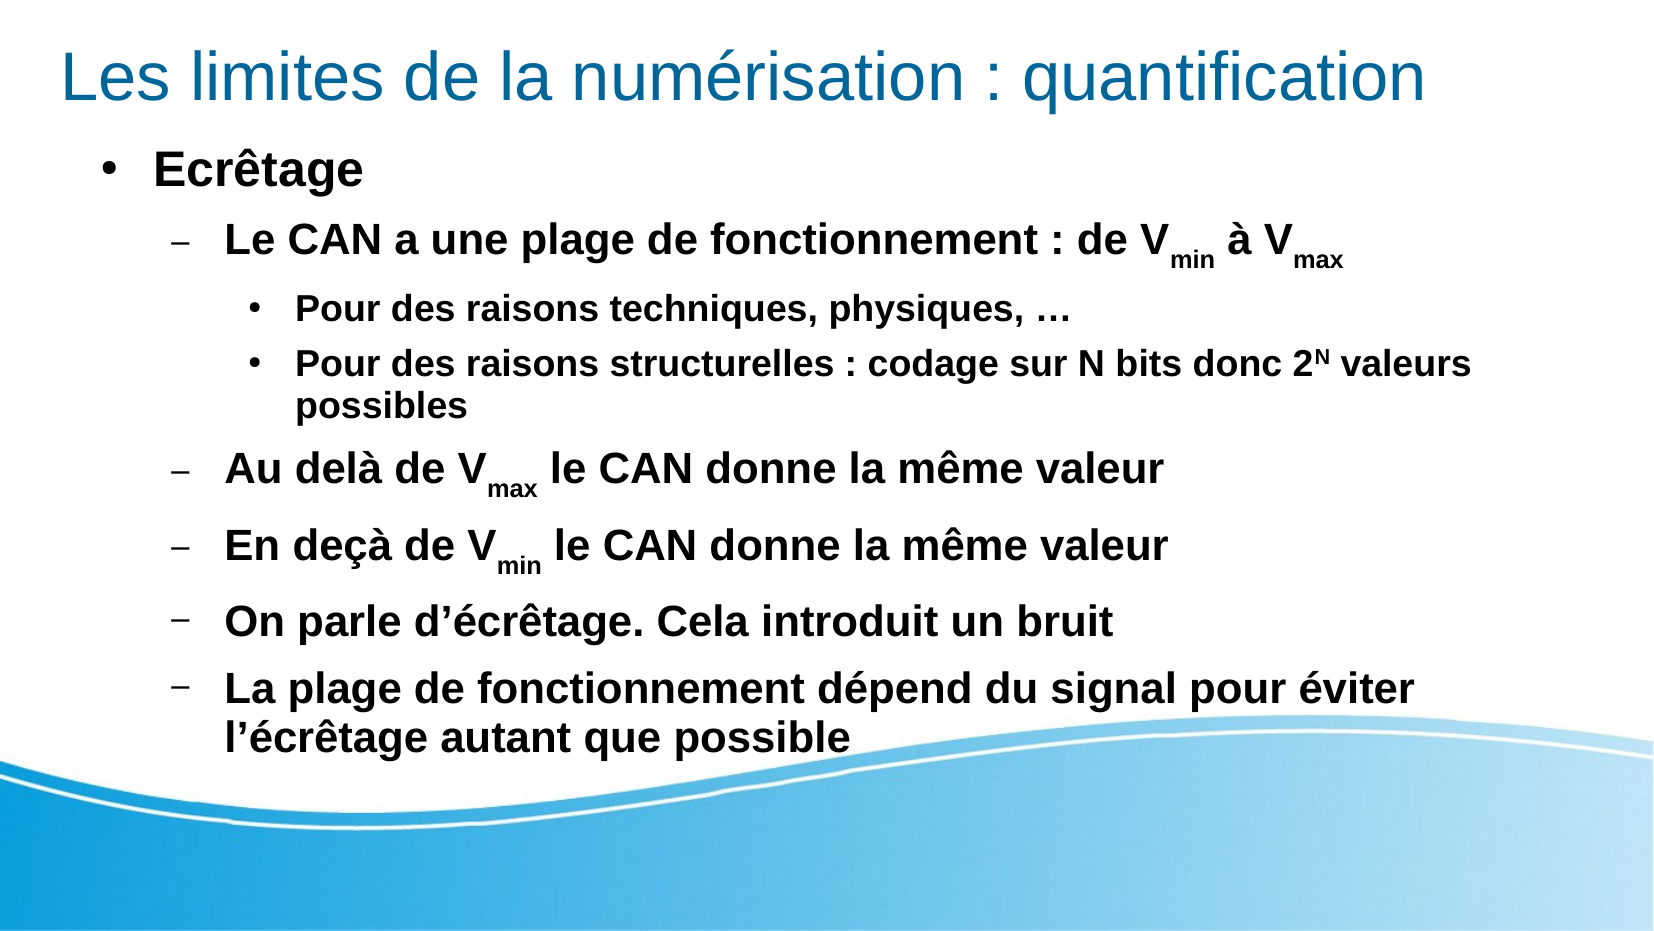

# Les limites de la numérisation : quantification
Ecrêtage
Le CAN a une plage de fonctionnement : de Vmin à Vmax
Pour des raisons techniques, physiques, …
Pour des raisons structurelles : codage sur N bits donc 2N valeurs possibles
Au delà de Vmax le CAN donne la même valeur
En deçà de Vmin le CAN donne la même valeur
On parle d’écrêtage. Cela introduit un bruit
La plage de fonctionnement dépend du signal pour éviter l’écrêtage autant que possible